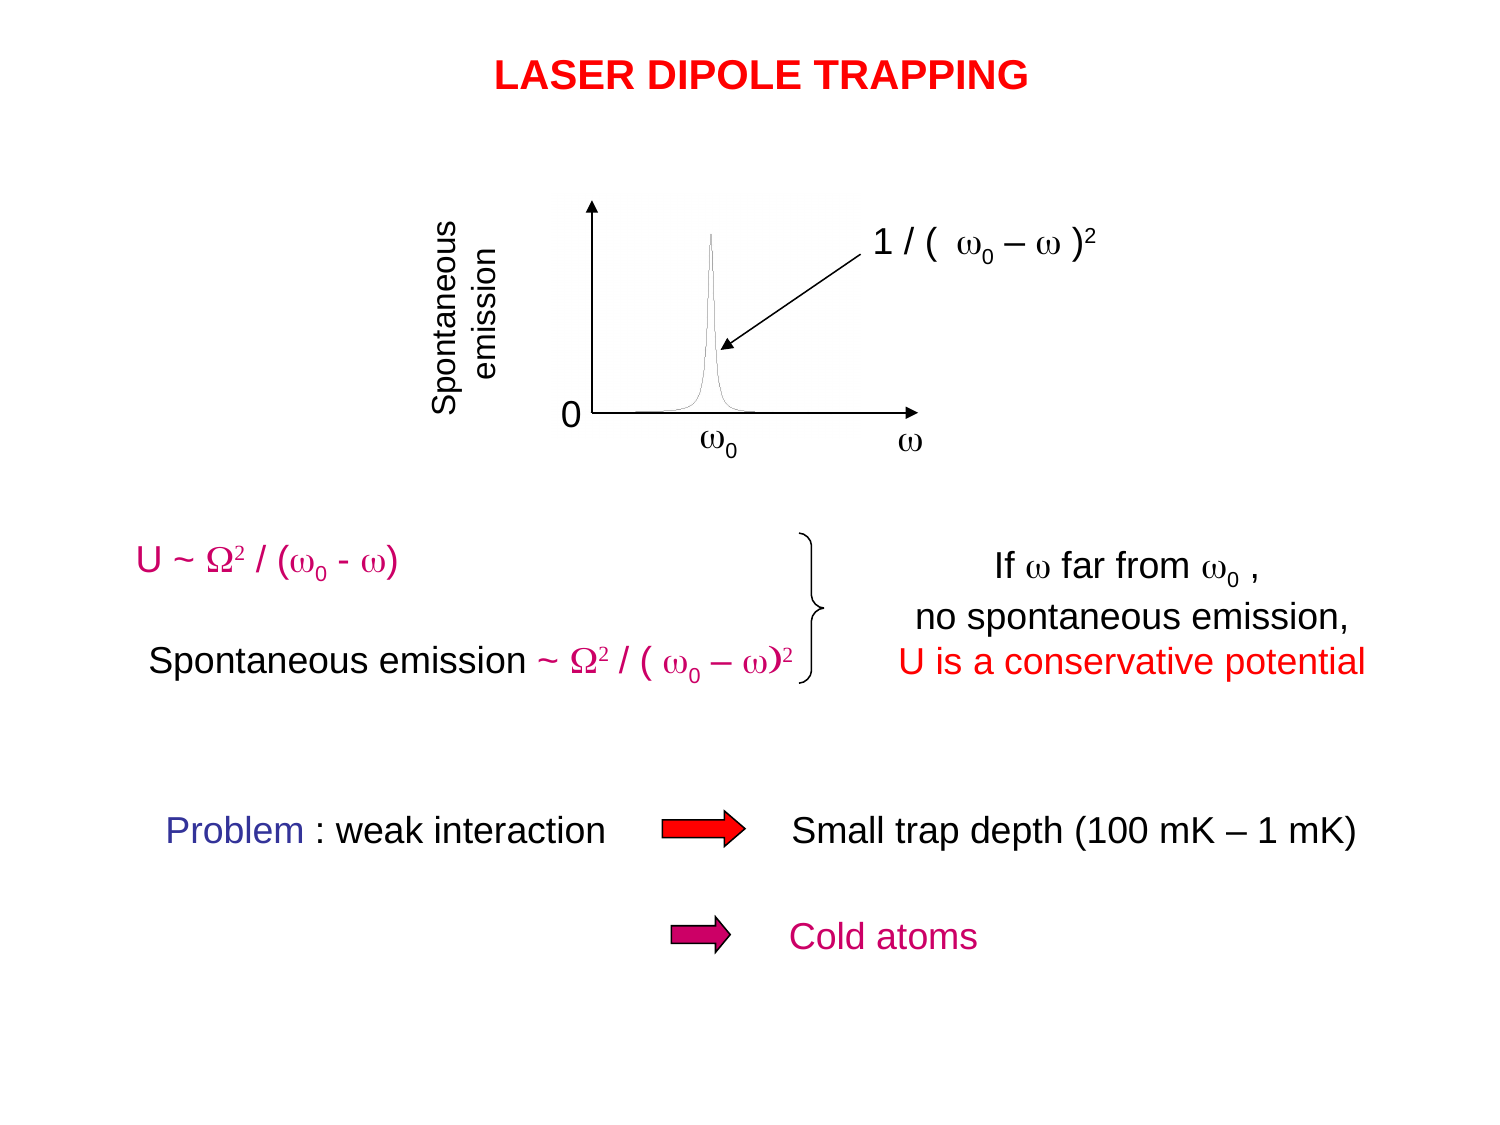

LASER DIPOLE TRAPPING
1 / (0 –  )2
Spontaneous
 emission
0
0

U ~ W2 / (0 - )
Spontaneous emission ~ W2 / ( 0 – 
If  far from 0 ,
no spontaneous emission,
U is a conservative potential
Problem : weak interaction
Small trap depth (100 mK – 1 mK)
Cold atoms